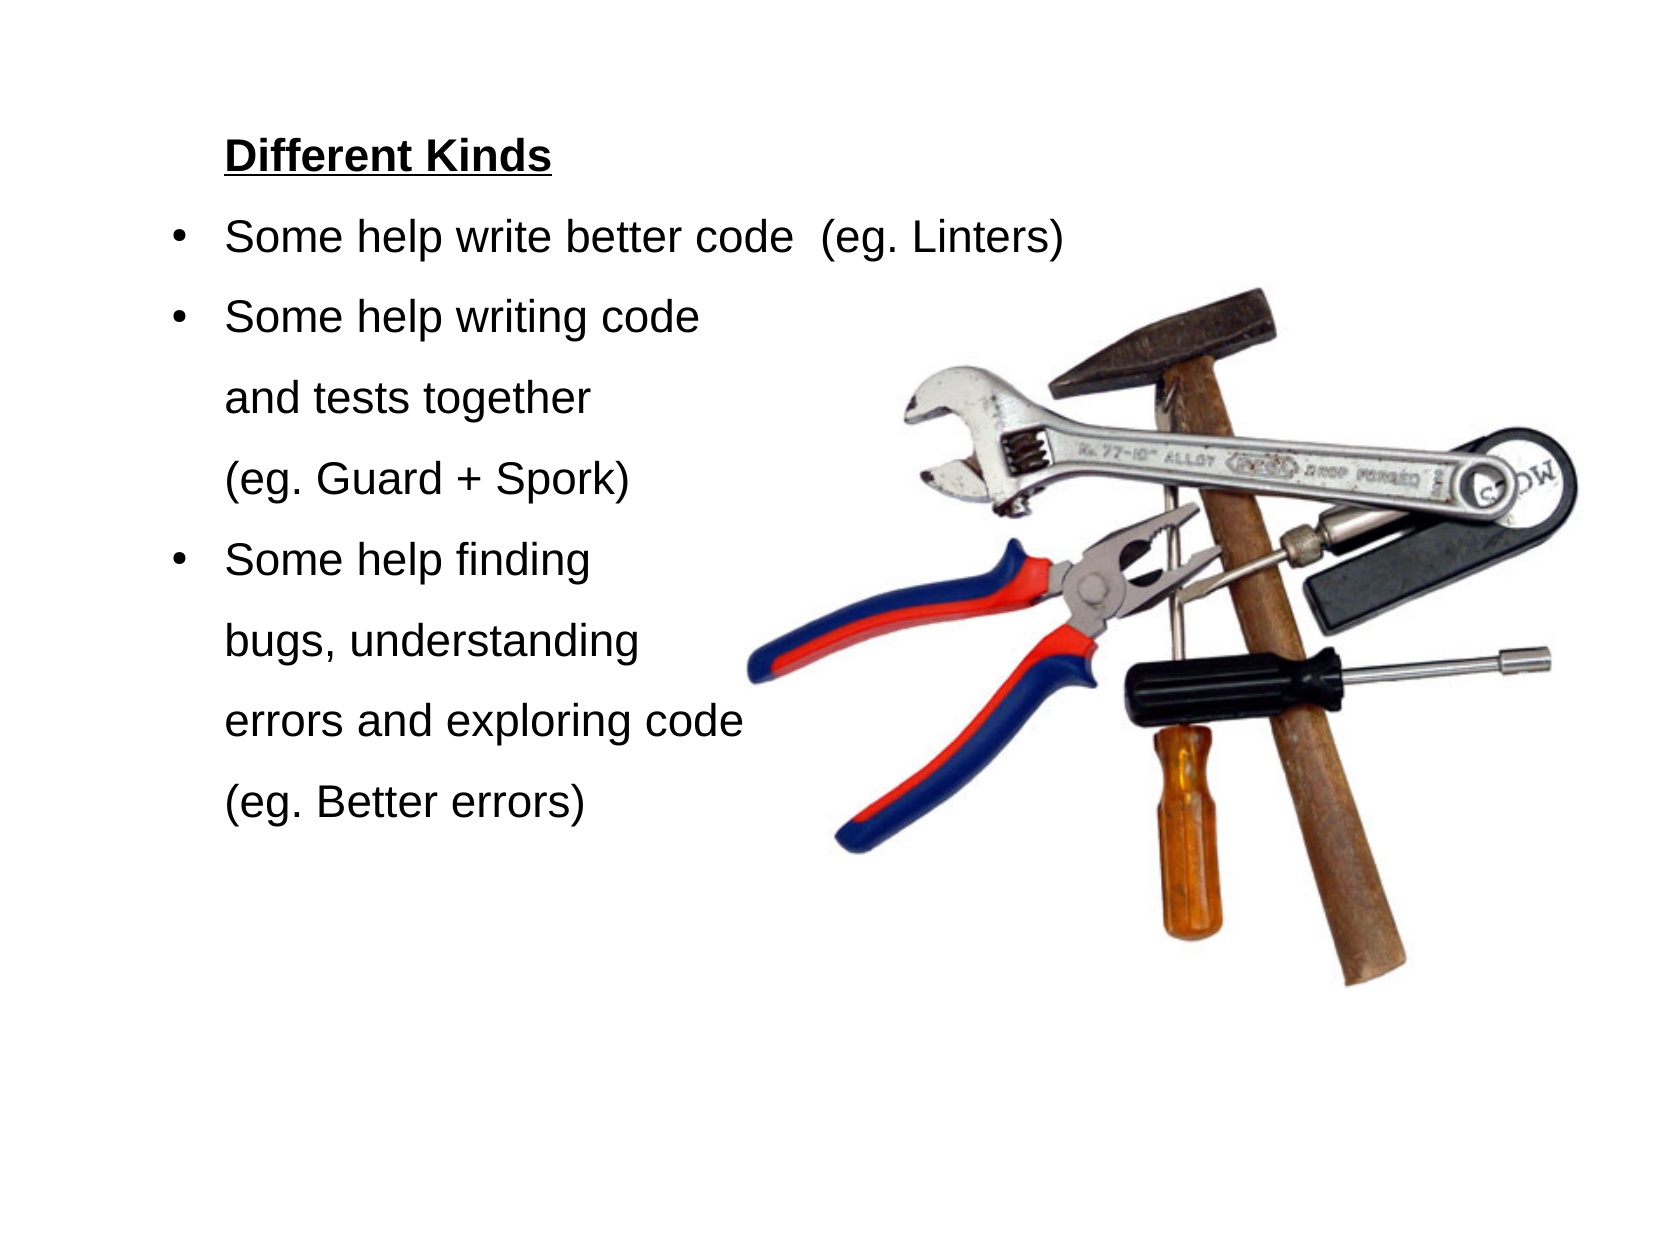

# Different Kinds
Some help write better code (eg. Linters)
Some help writing code
and tests together
(eg. Guard + Spork)
Some help finding
bugs, understanding
errors and exploring code
(eg. Better errors)